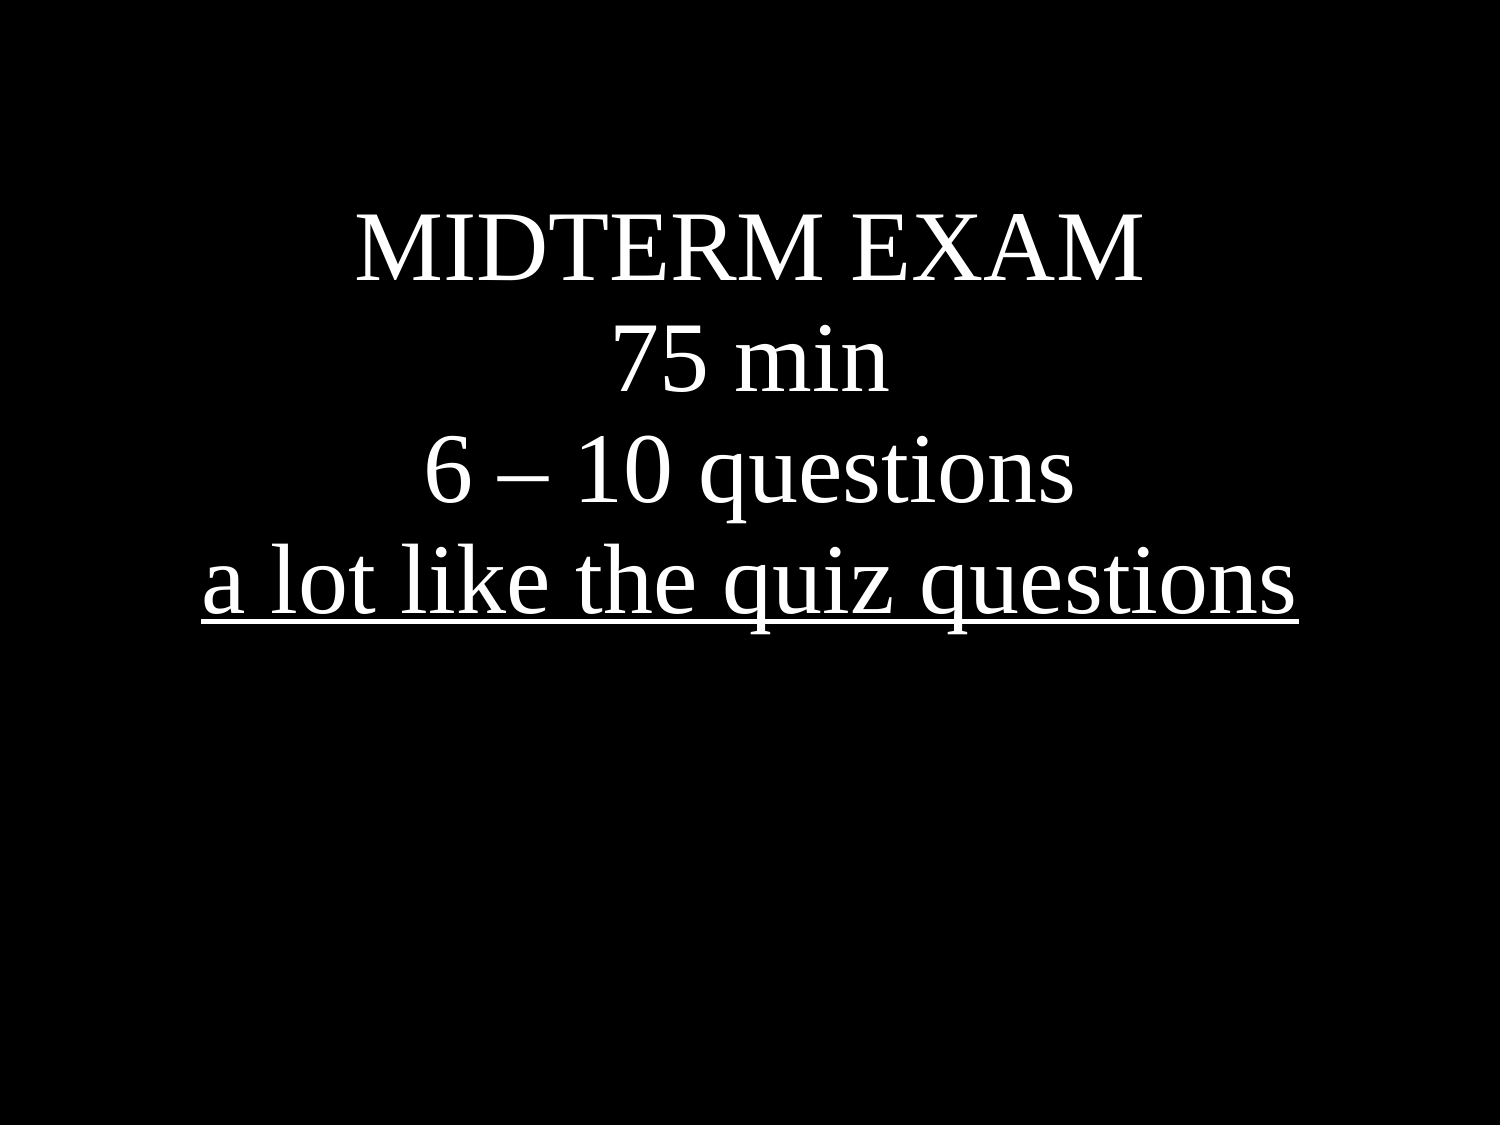

# MIDTERM EXAM 75 min 6 – 10 questions a lot like the quiz questions